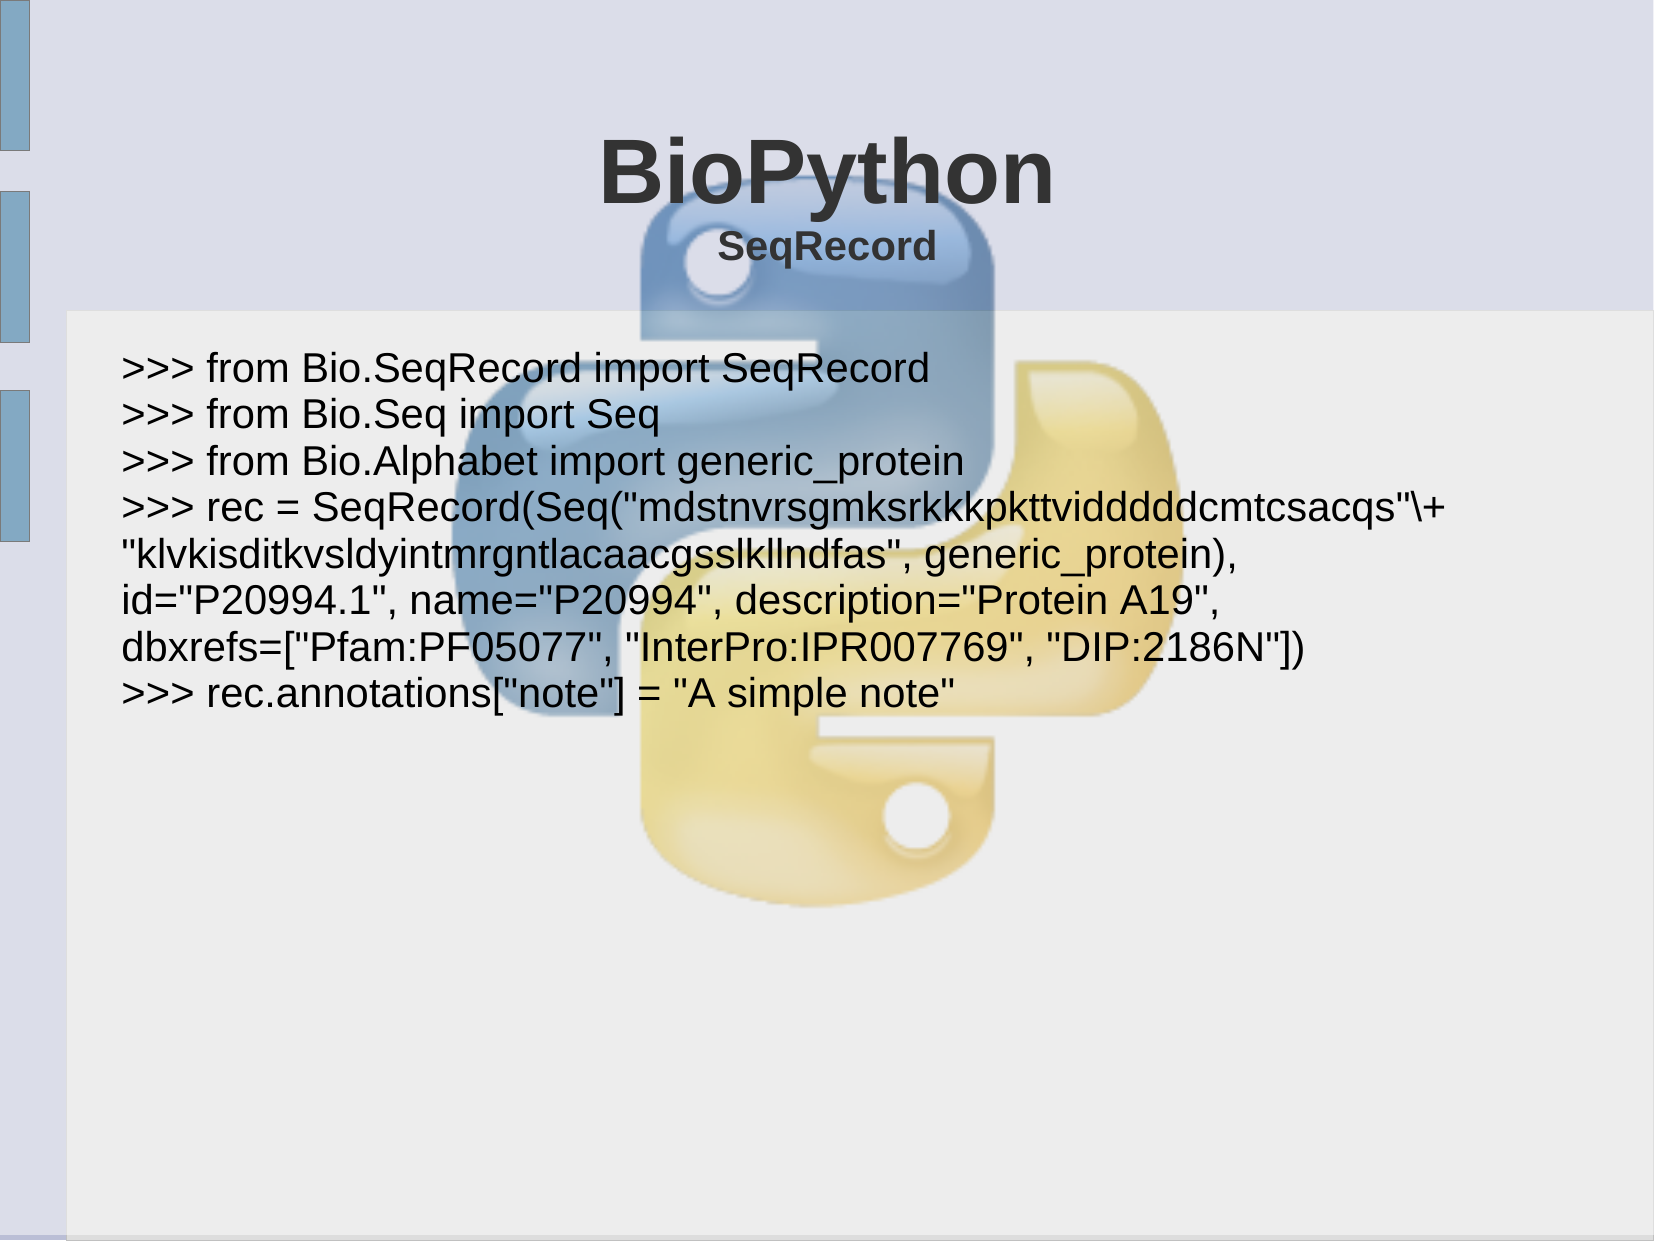

# BioPython SeqRecord
>>> from Bio.SeqRecord import SeqRecord
>>> from Bio.Seq import Seq
>>> from Bio.Alphabet import generic_protein
>>> rec = SeqRecord(Seq("mdstnvrsgmksrkkkpkttvidddddcmtcsacqs"\+ "klvkisditkvsldyintmrgntlacaacgsslkllndfas", generic_protein),
id="P20994.1", name="P20994", description="Protein A19", dbxrefs=["Pfam:PF05077", "InterPro:IPR007769", "DIP:2186N"])
>>> rec.annotations["note"] = "A simple note"